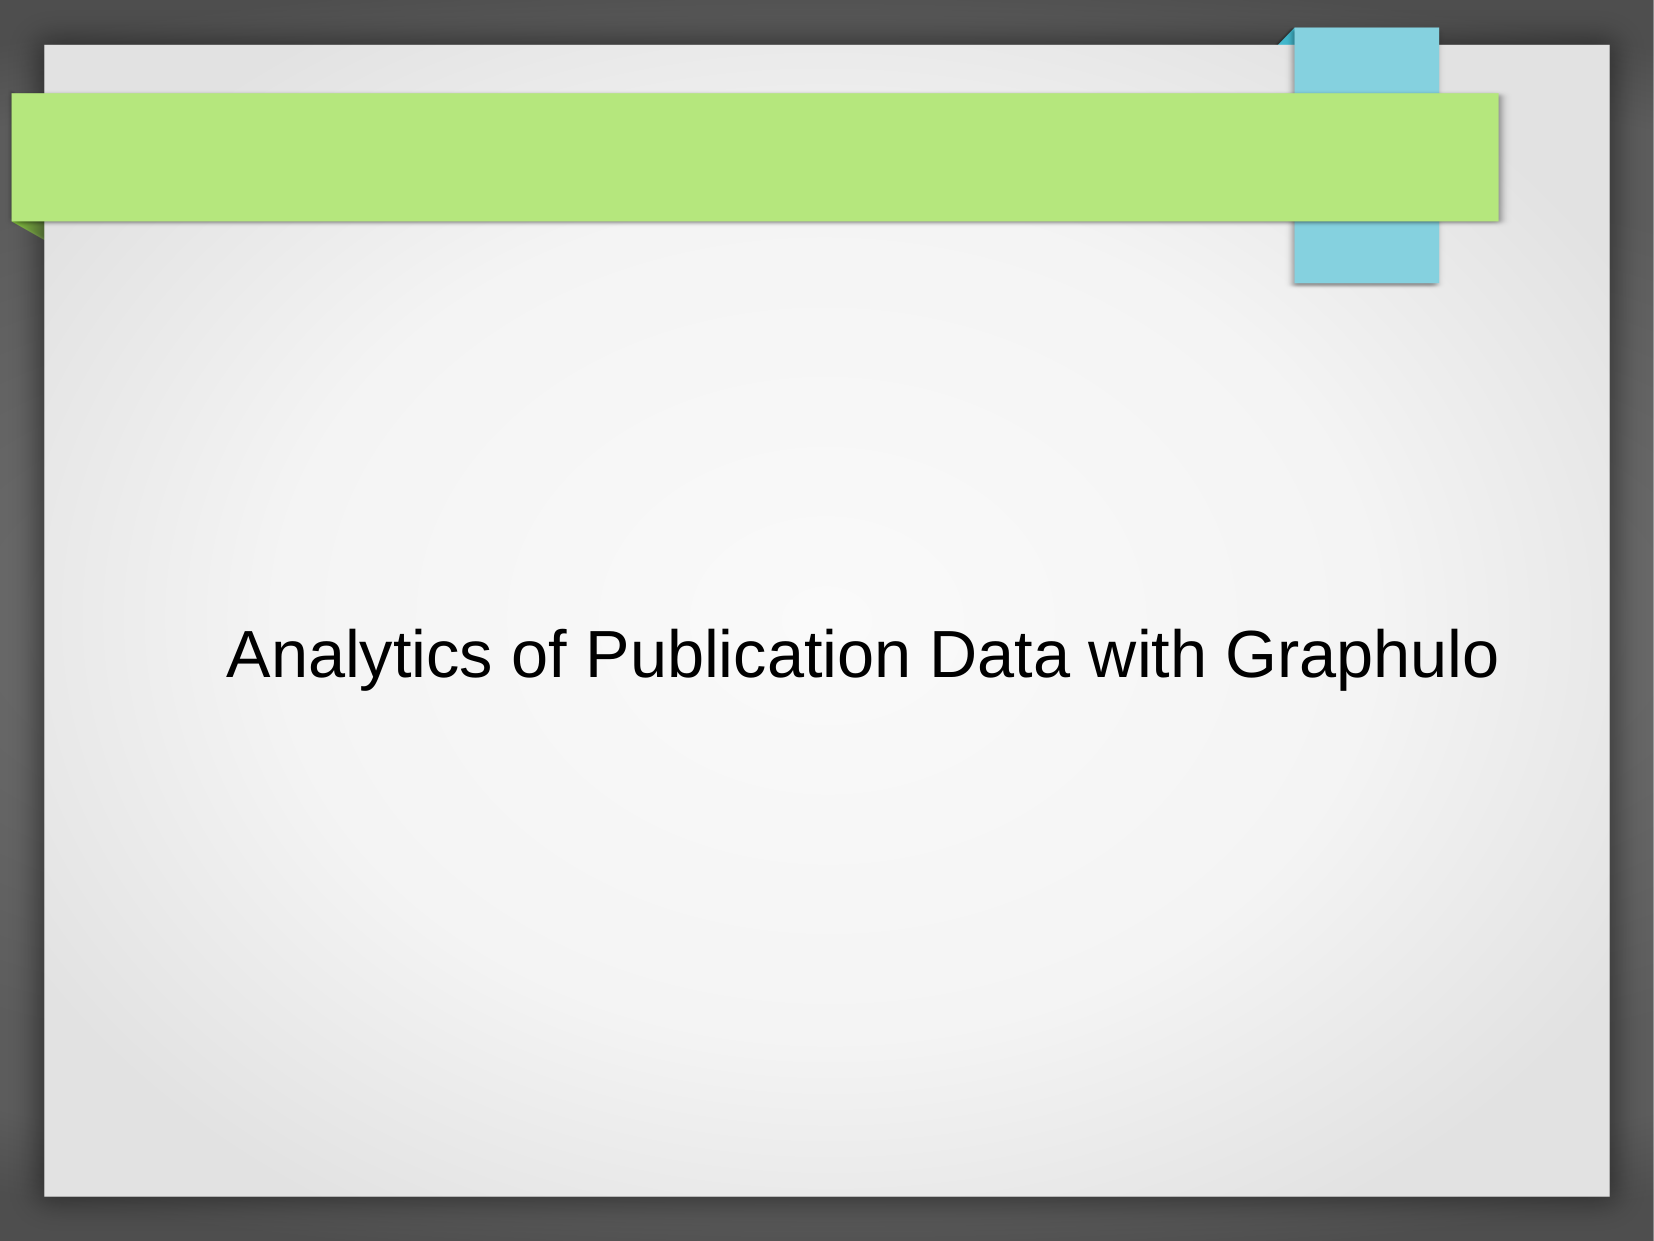

#
	Analytics of Publication Data with Graphulo